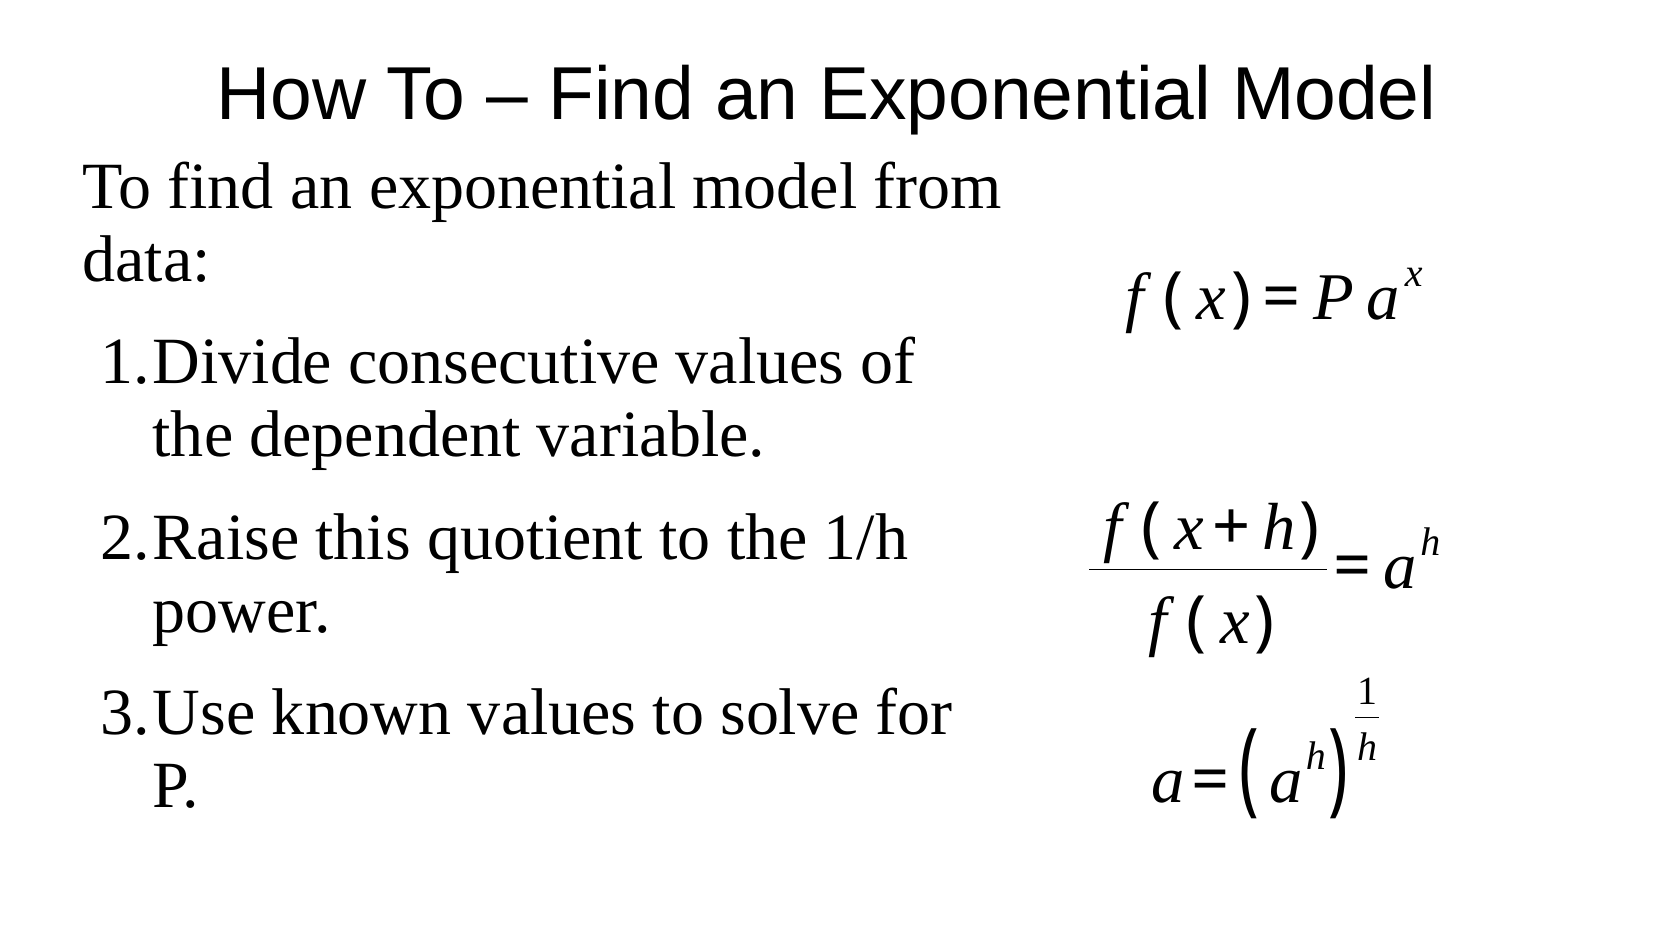

# How To – Find an Exponential Model
To find an exponential model from data:
Divide consecutive values of the dependent variable.
Raise this quotient to the 1/h power.
Use known values to solve for P.